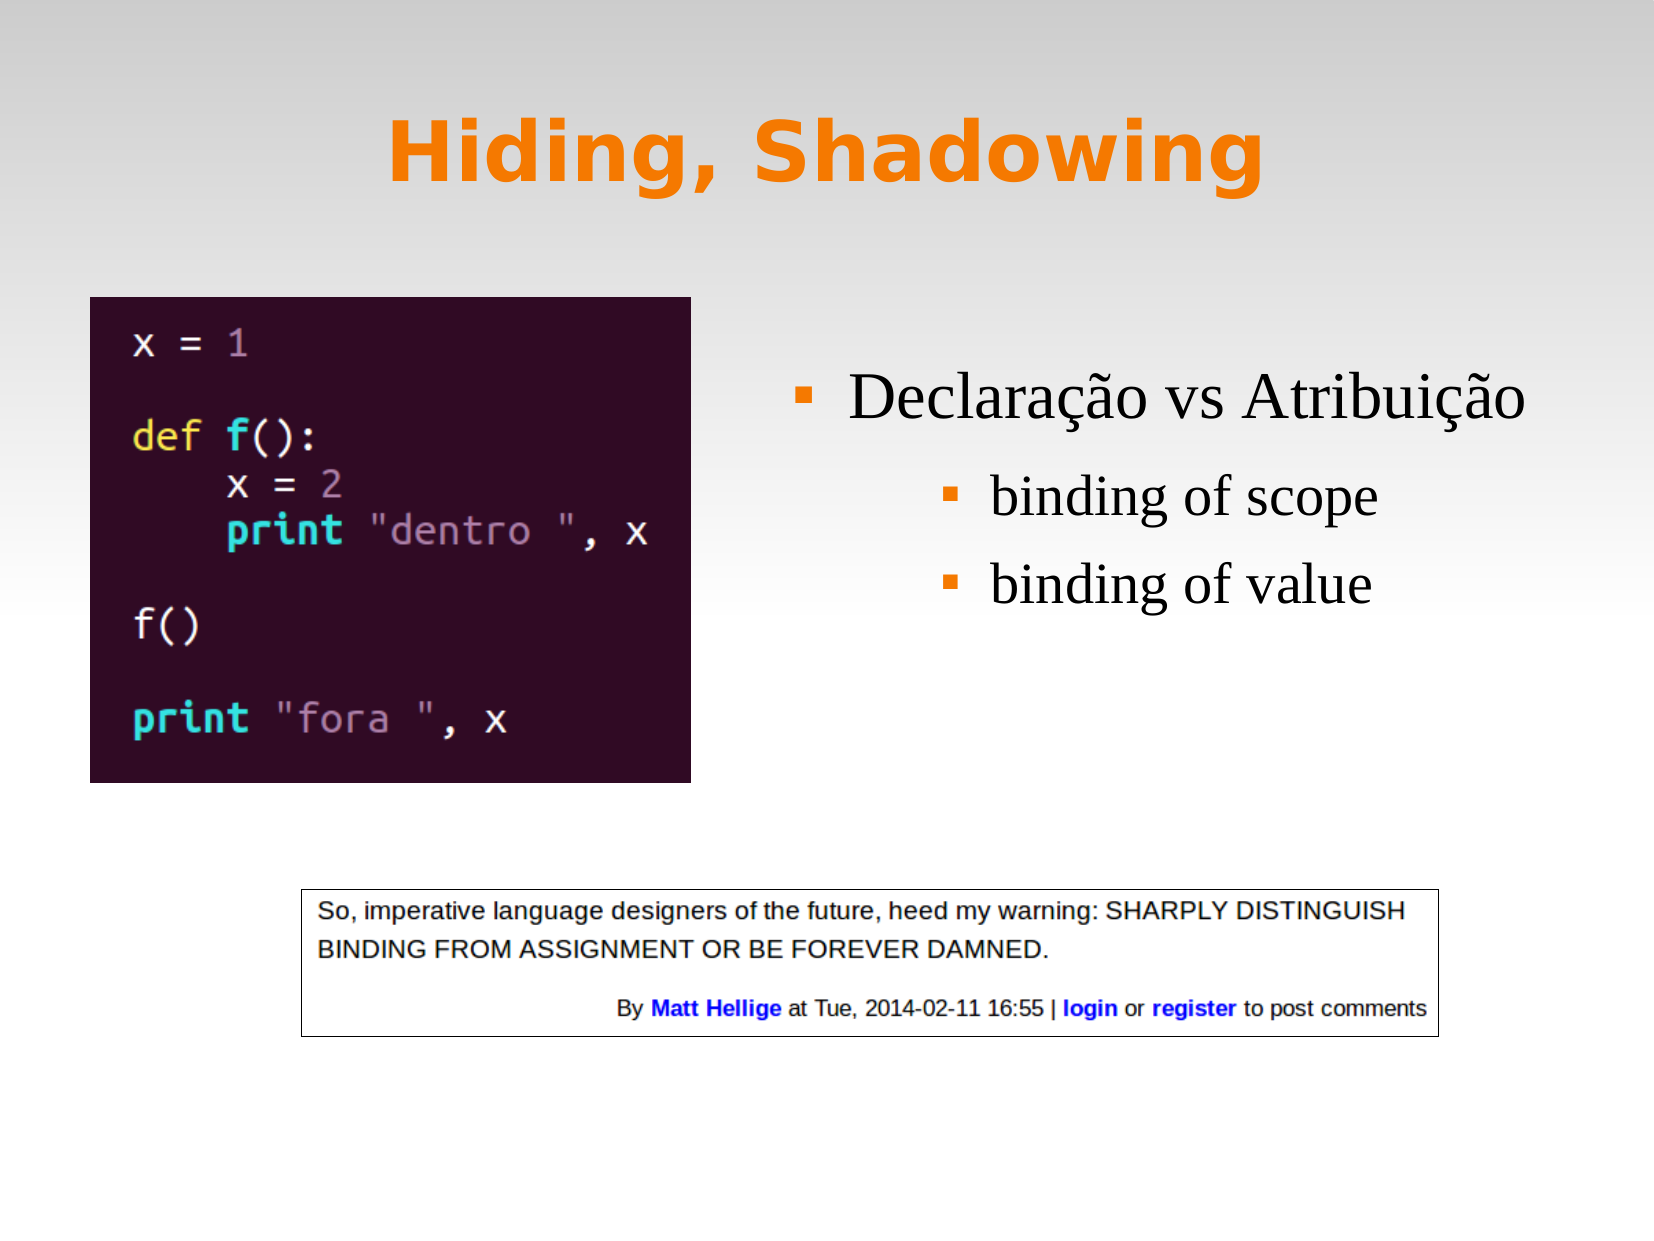

# Hiding, Shadowing
Declaração vs Atribuição
binding of scope
binding of value